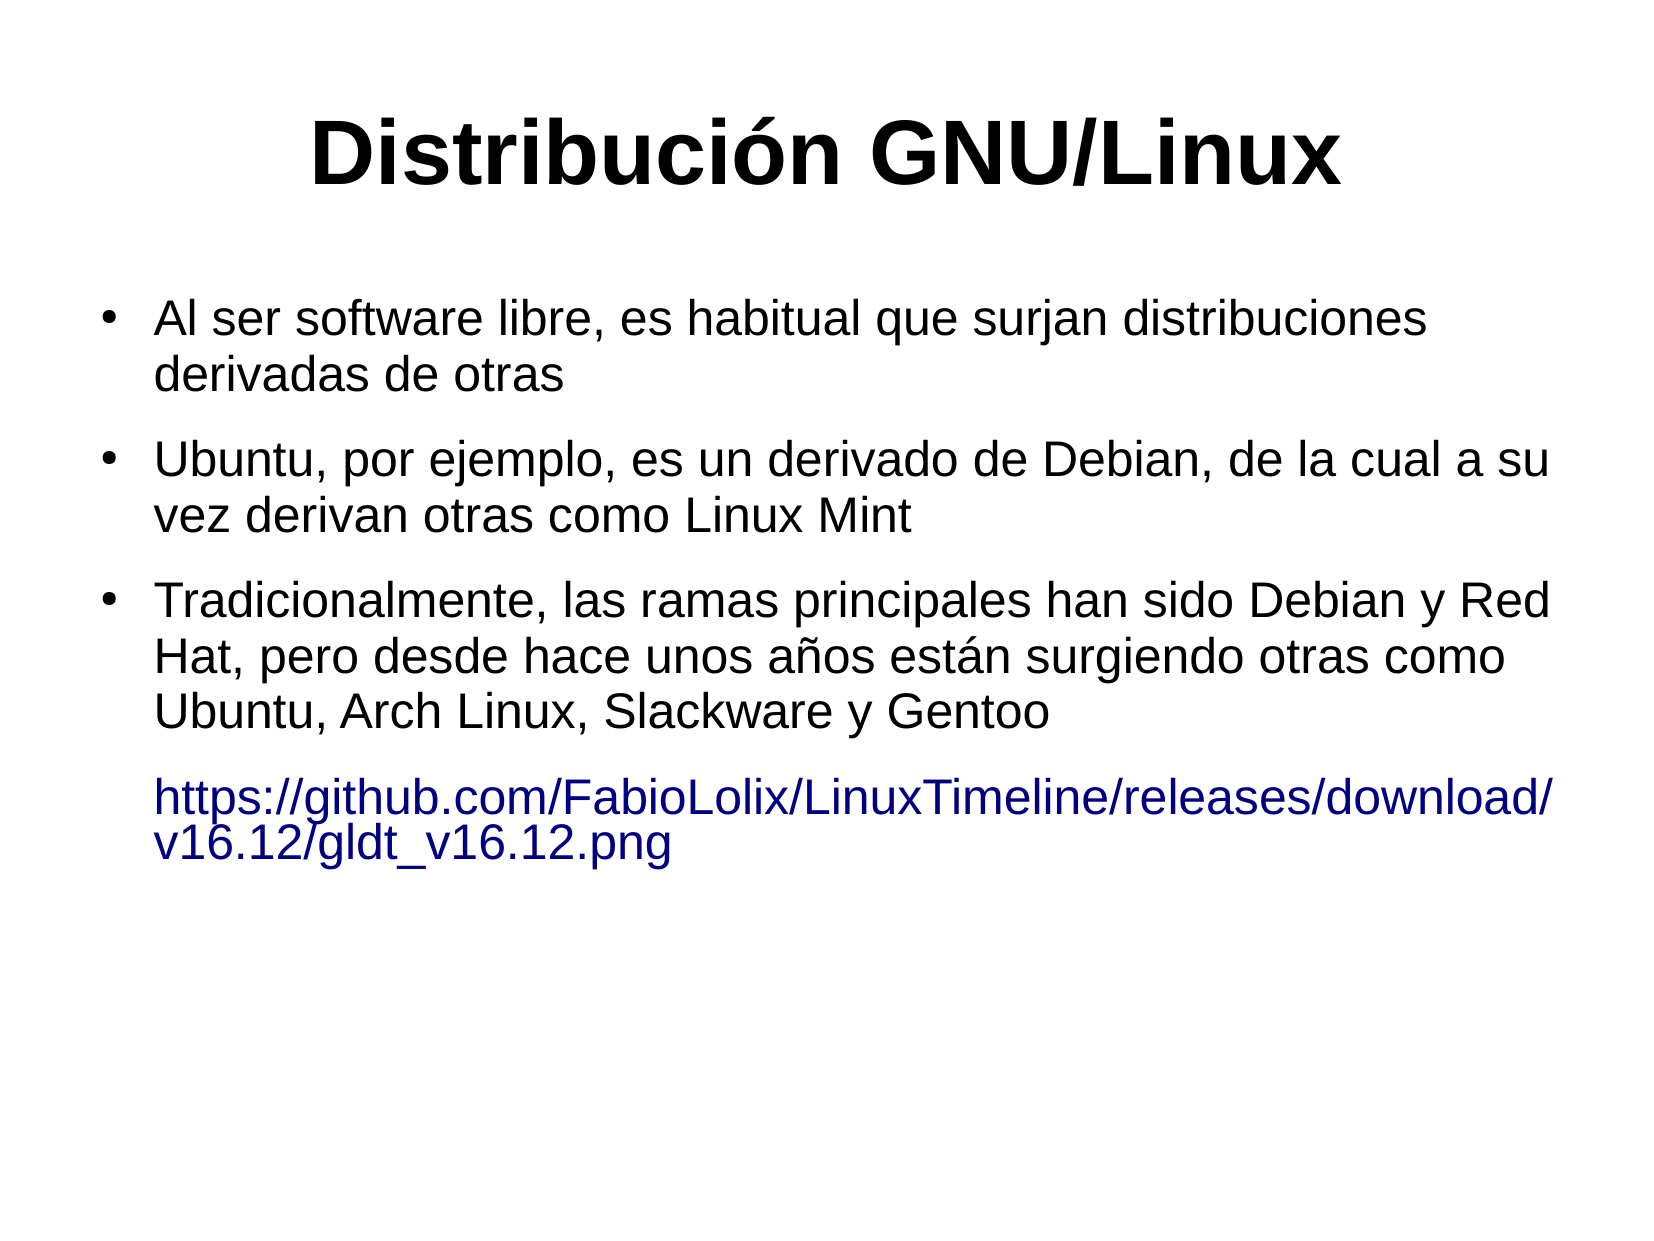

# Distribución GNU/Linux
Al ser software libre, es habitual que surjan distribuciones derivadas de otras
Ubuntu, por ejemplo, es un derivado de Debian, de la cual a su vez derivan otras como Linux Mint
Tradicionalmente, las ramas principales han sido Debian y Red Hat, pero desde hace unos años están surgiendo otras como Ubuntu, Arch Linux, Slackware y Gentoo
https://github.com/FabioLolix/LinuxTimeline/releases/download/v16.12/gldt_v16.12.png